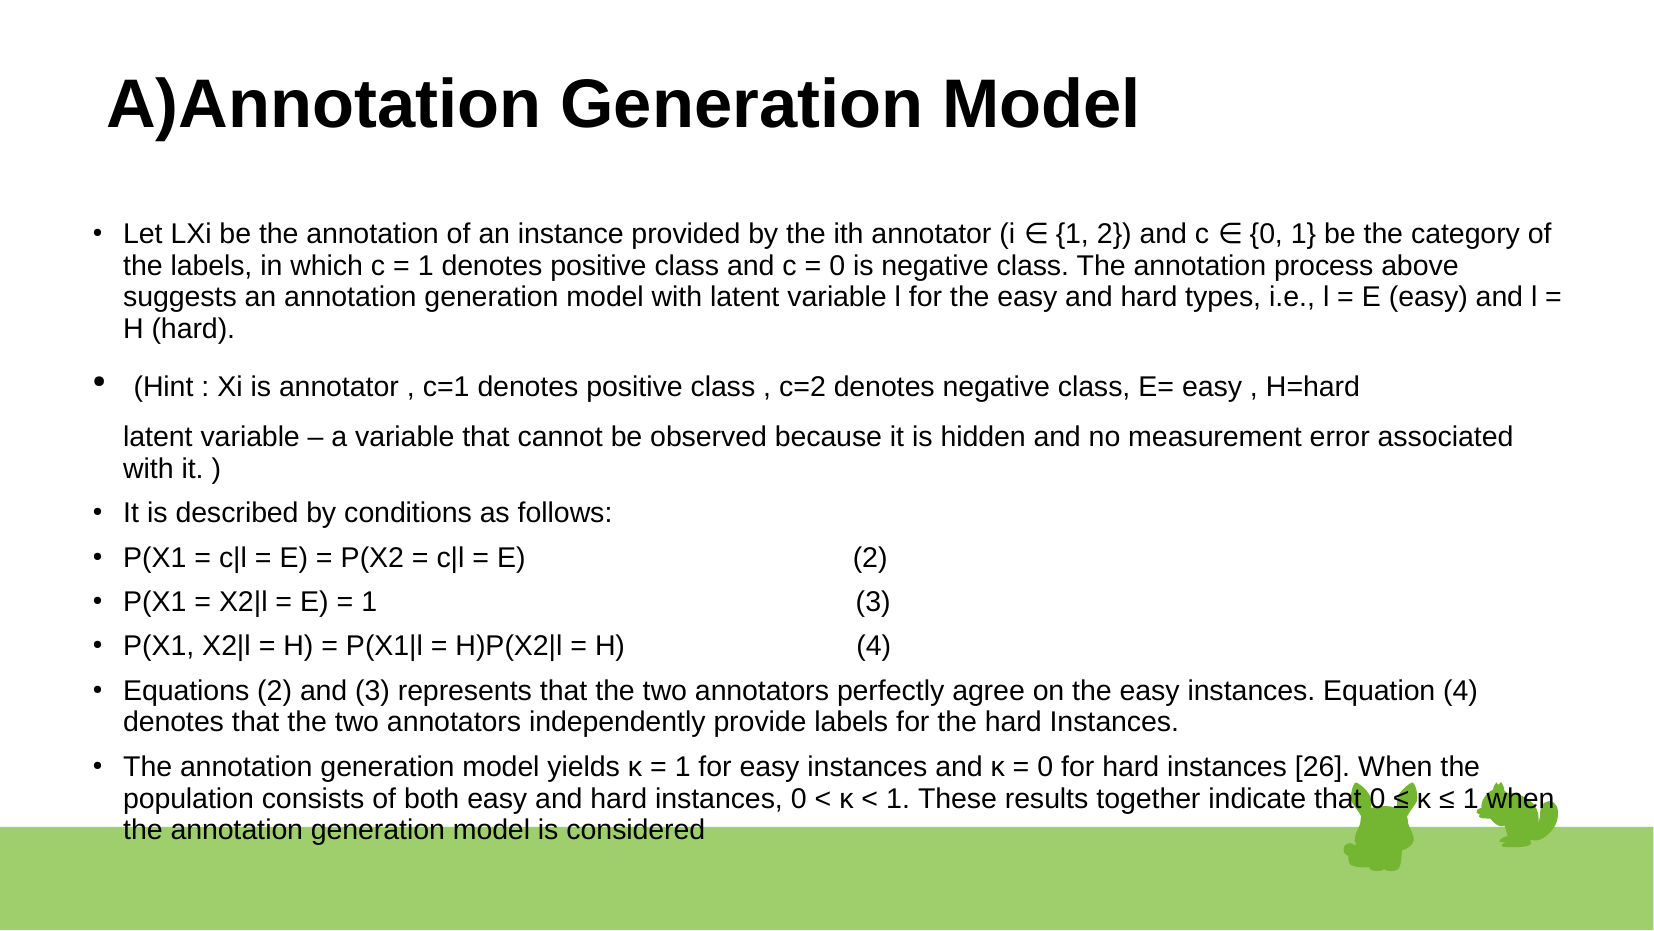

# Annotation Generation Model
Let LXi be the annotation of an instance provided by the ith annotator (i ∈ {1, 2}) and c ∈ {0, 1} be the category of the labels, in which c = 1 denotes positive class and c = 0 is negative class. The annotation process above suggests an annotation generation model with latent variable l for the easy and hard types, i.e., l = E (easy) and l = H (hard).
 (Hint : Xi is annotator , c=1 denotes positive class , c=2 denotes negative class, E= easy , H=hard
latent variable – a variable that cannot be observed because it is hidden and no measurement error associated with it. )
It is described by conditions as follows:
P(X1 = c|l = E) = P(X2 = c|l = E) (2)
P(X1 = X2|l = E) = 1 (3)
P(X1, X2|l = H) = P(X1|l = H)P(X2|l = H) (4)
Equations (2) and (3) represents that the two annotators perfectly agree on the easy instances. Equation (4) denotes that the two annotators independently provide labels for the hard Instances.
The annotation generation model yields κ = 1 for easy instances and κ = 0 for hard instances [26]. When the population consists of both easy and hard instances, 0 < κ < 1. These results together indicate that 0 ≤ κ ≤ 1 when the annotation generation model is considered